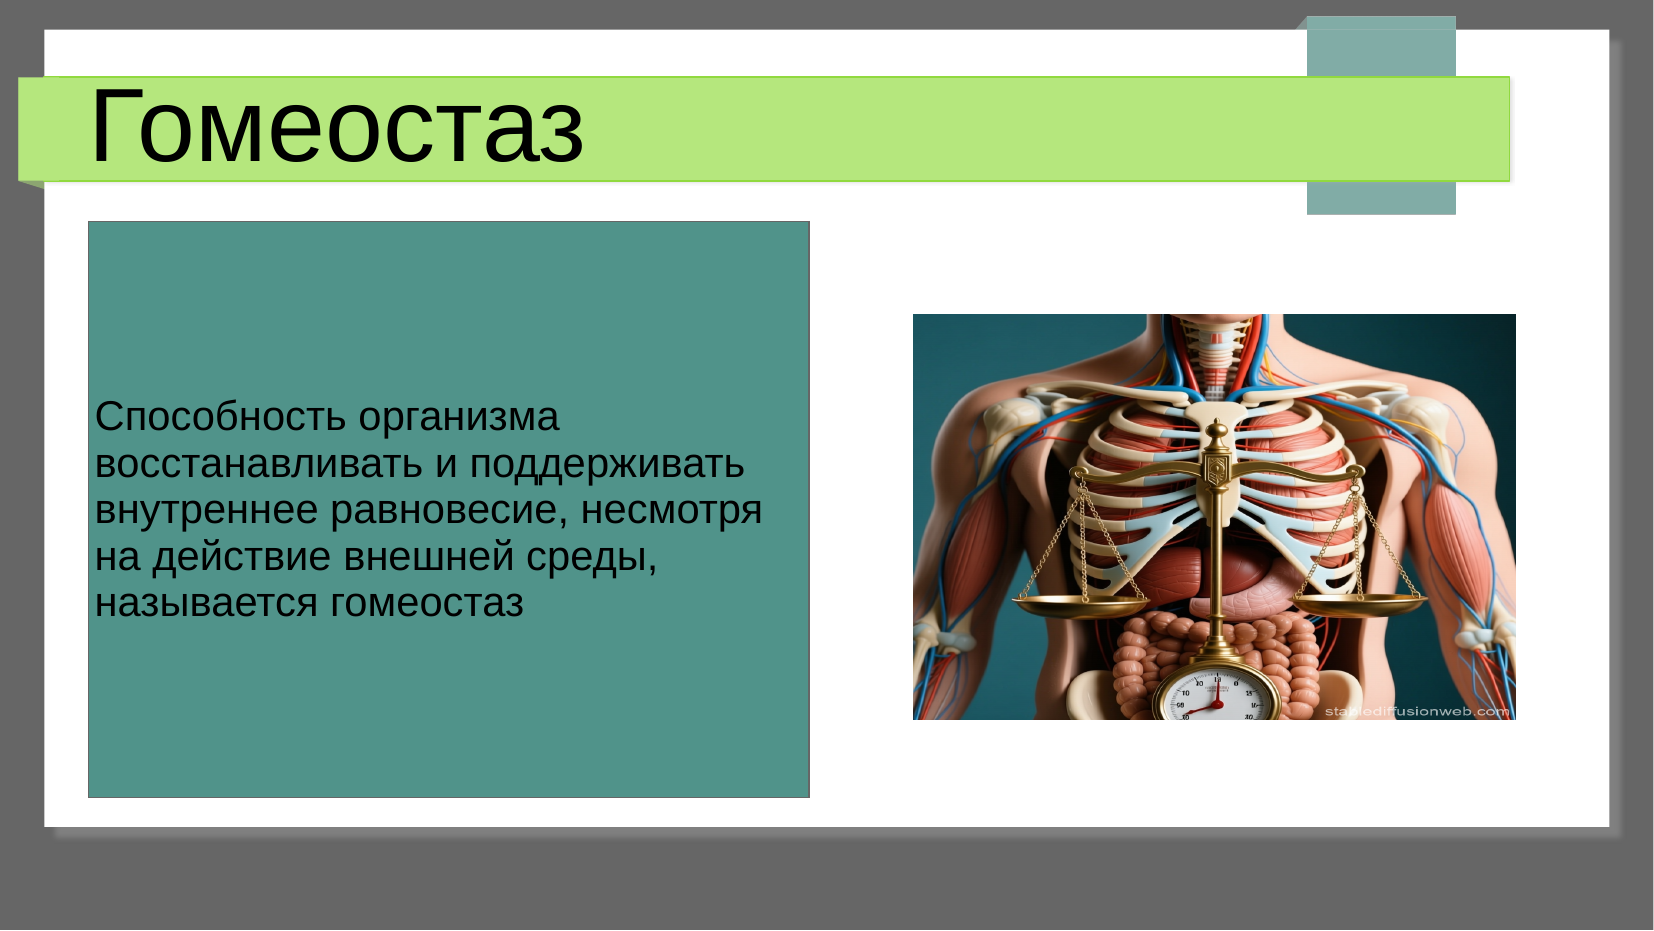

# Гомеостаз
| Способность организма восстанавливать и поддерживать внутреннее равновесие, несмотря на действие внешней среды, называется гомеостаз |
| --- |